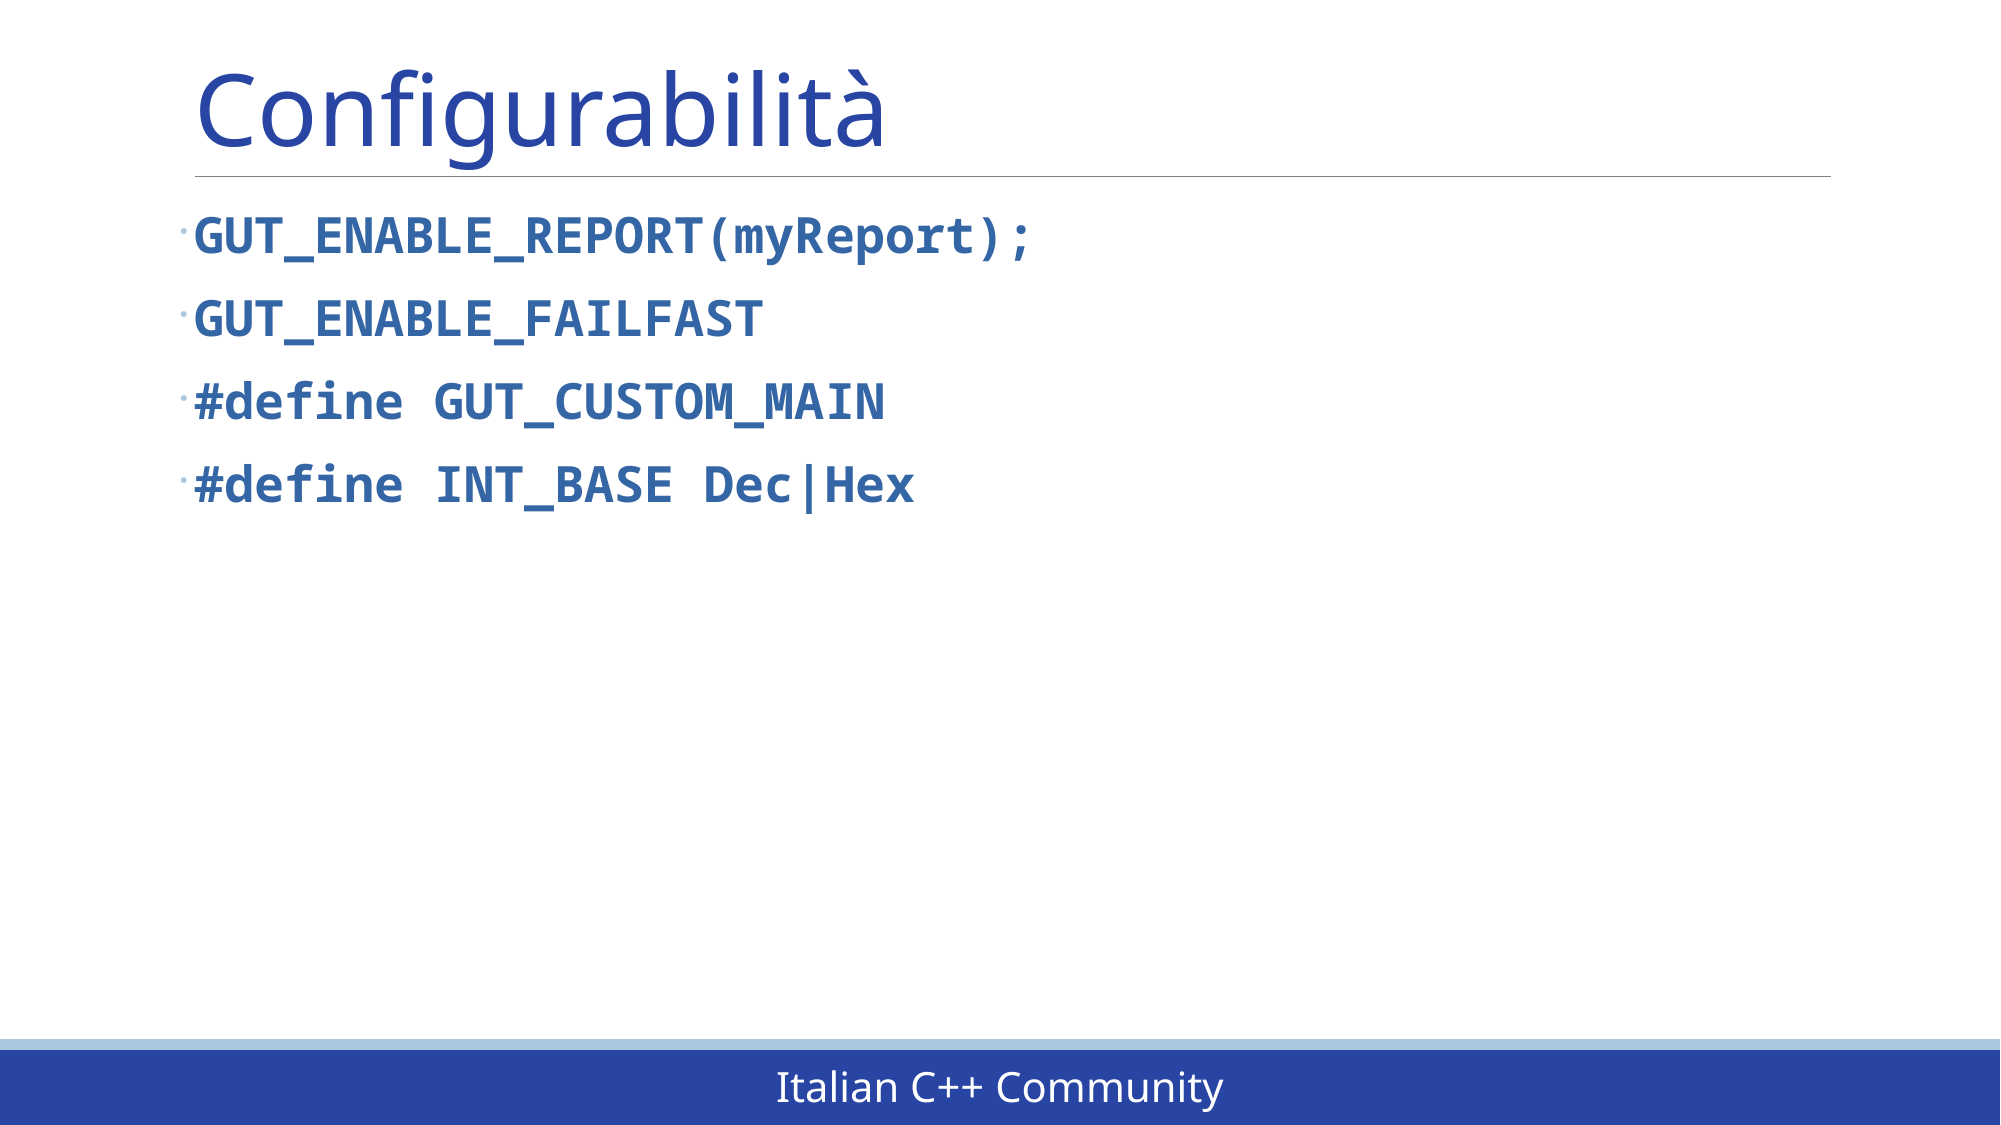

# Configurabilità
GUT_ENABLE_REPORT(myReport);
GUT_ENABLE_FAILFAST
#define GUT_CUSTOM_MAIN
#define INT_BASE Dec|Hex